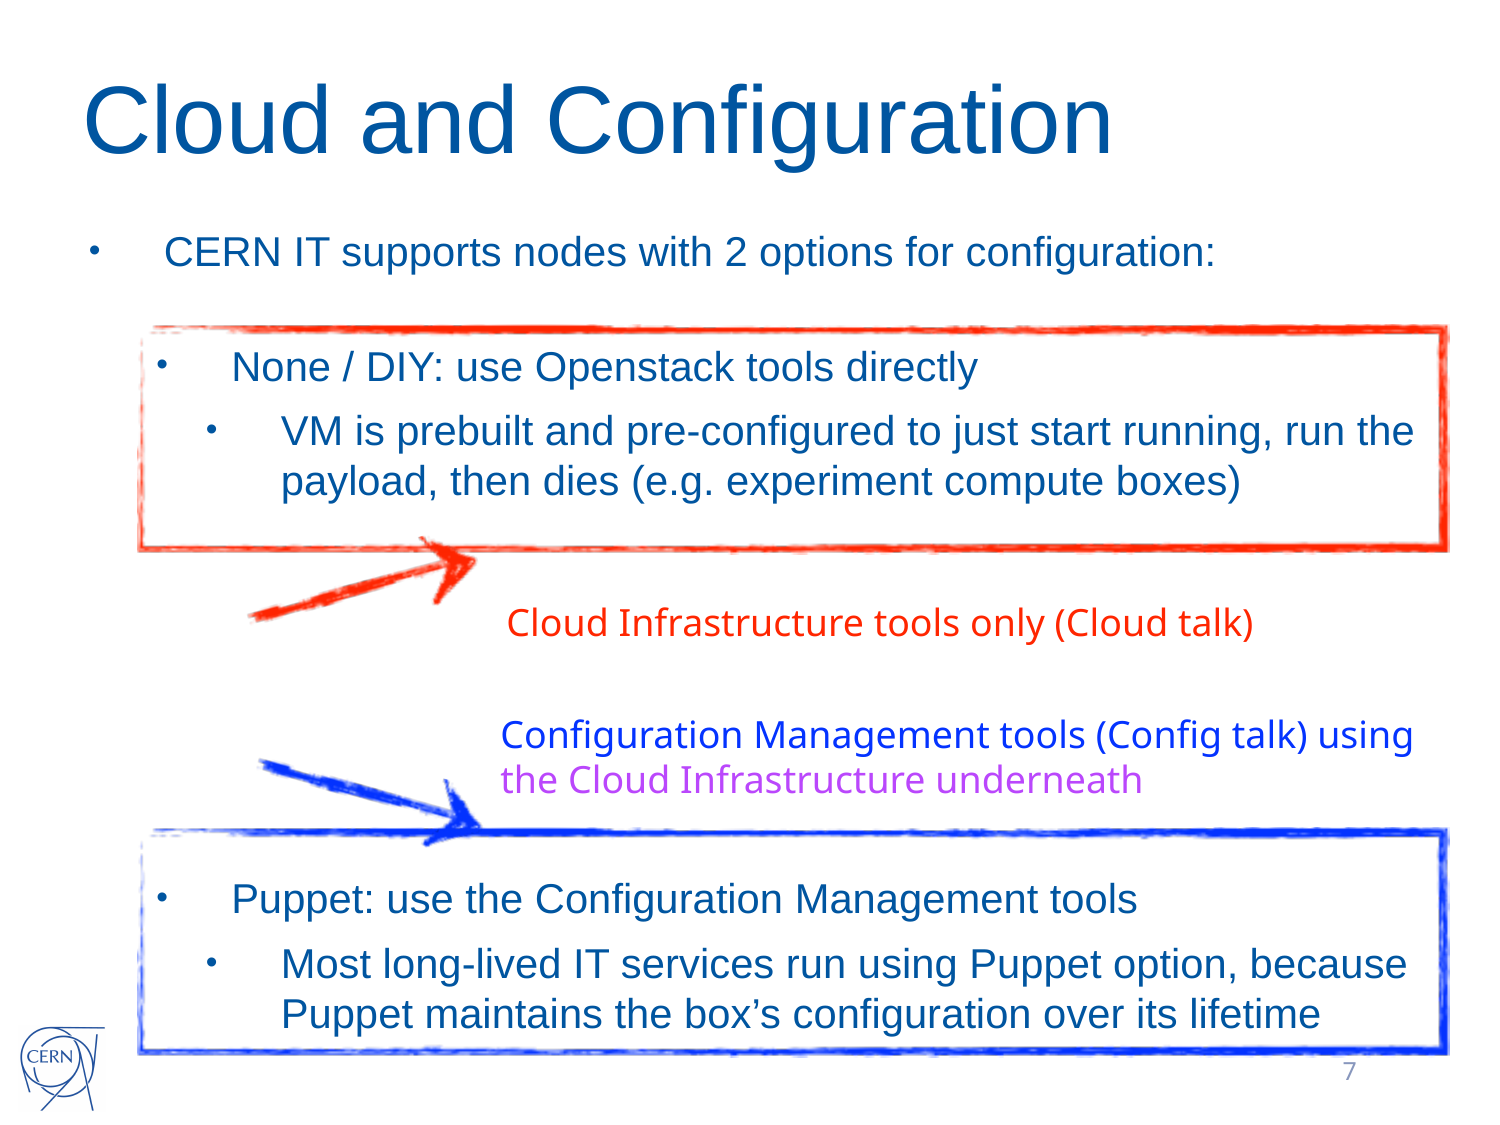

# Cloud and Configuration
CERN IT supports nodes with 2 options for configuration:
None / DIY: use Openstack tools directly
VM is prebuilt and pre-configured to just start running, run the payload, then dies (e.g. experiment compute boxes)
Puppet: use the Configuration Management tools
Most long-lived IT services run using Puppet option, because Puppet maintains the box’s configuration over its lifetime
Cloud Infrastructure tools only (Cloud talk)
Configuration Management tools (Config talk) using
the Cloud Infrastructure underneath